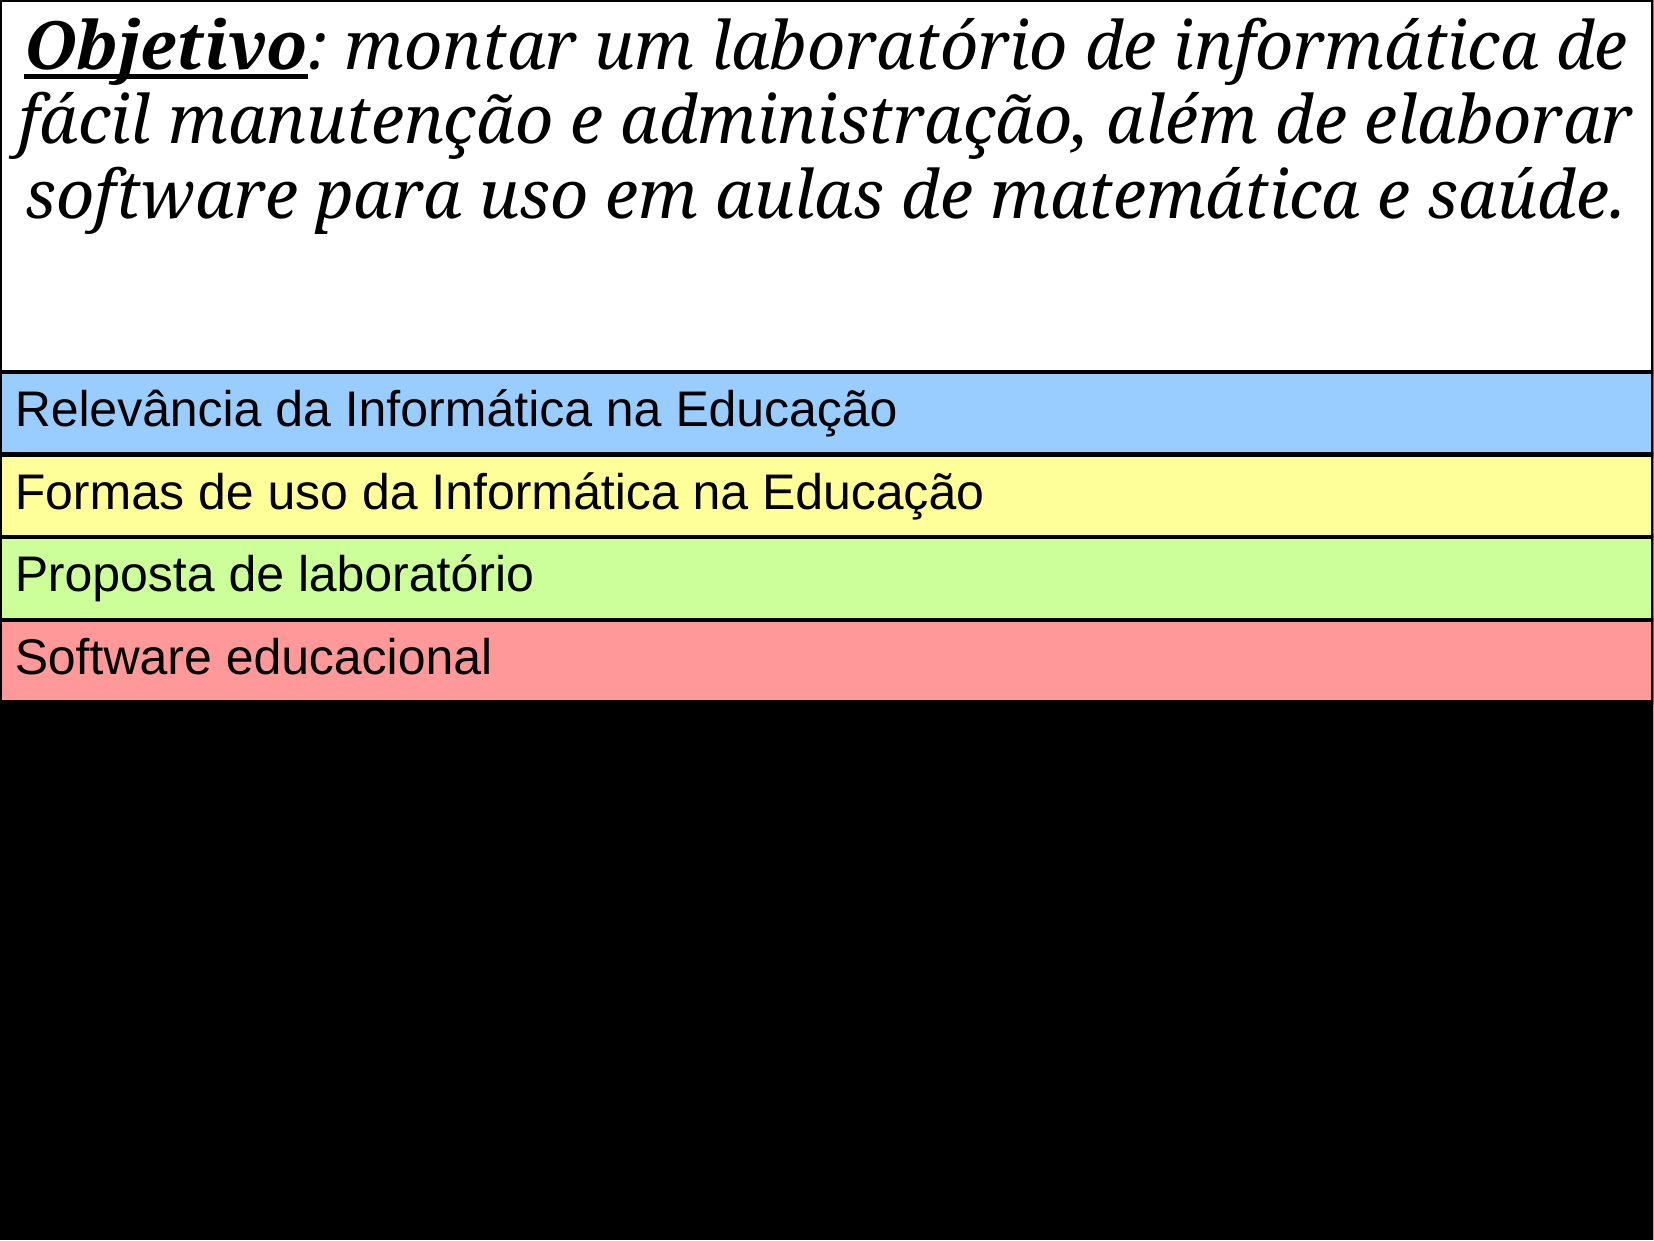

Objetivo: montar um laboratório de informática de fácil manutenção e administração, além de elaborar software para uso em aulas de matemática e saúde.
Relevância da Informática na Educação
Formas de uso da Informática na Educação
Proposta de laboratório
Software educacional